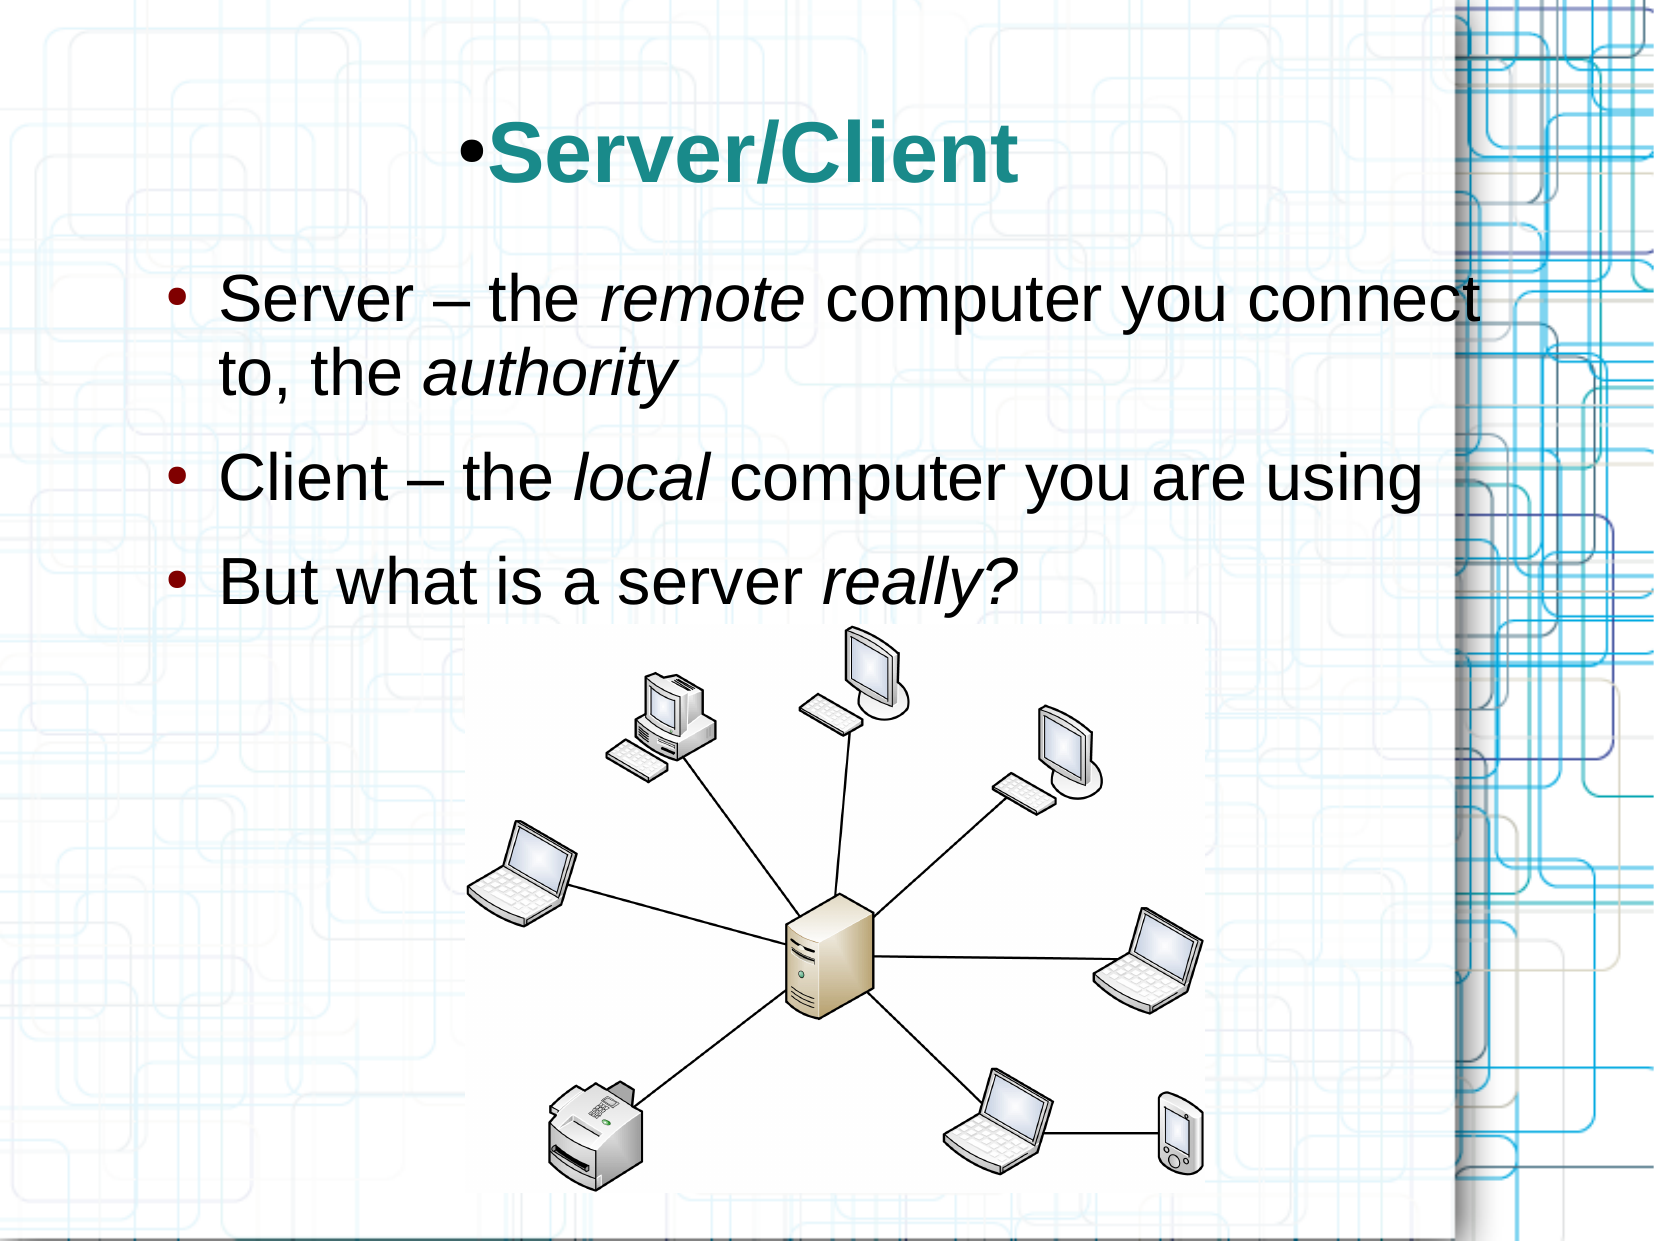

# Server/Client
Server – the remote computer you connect to, the authority
Client – the local computer you are using
But what is a server really?